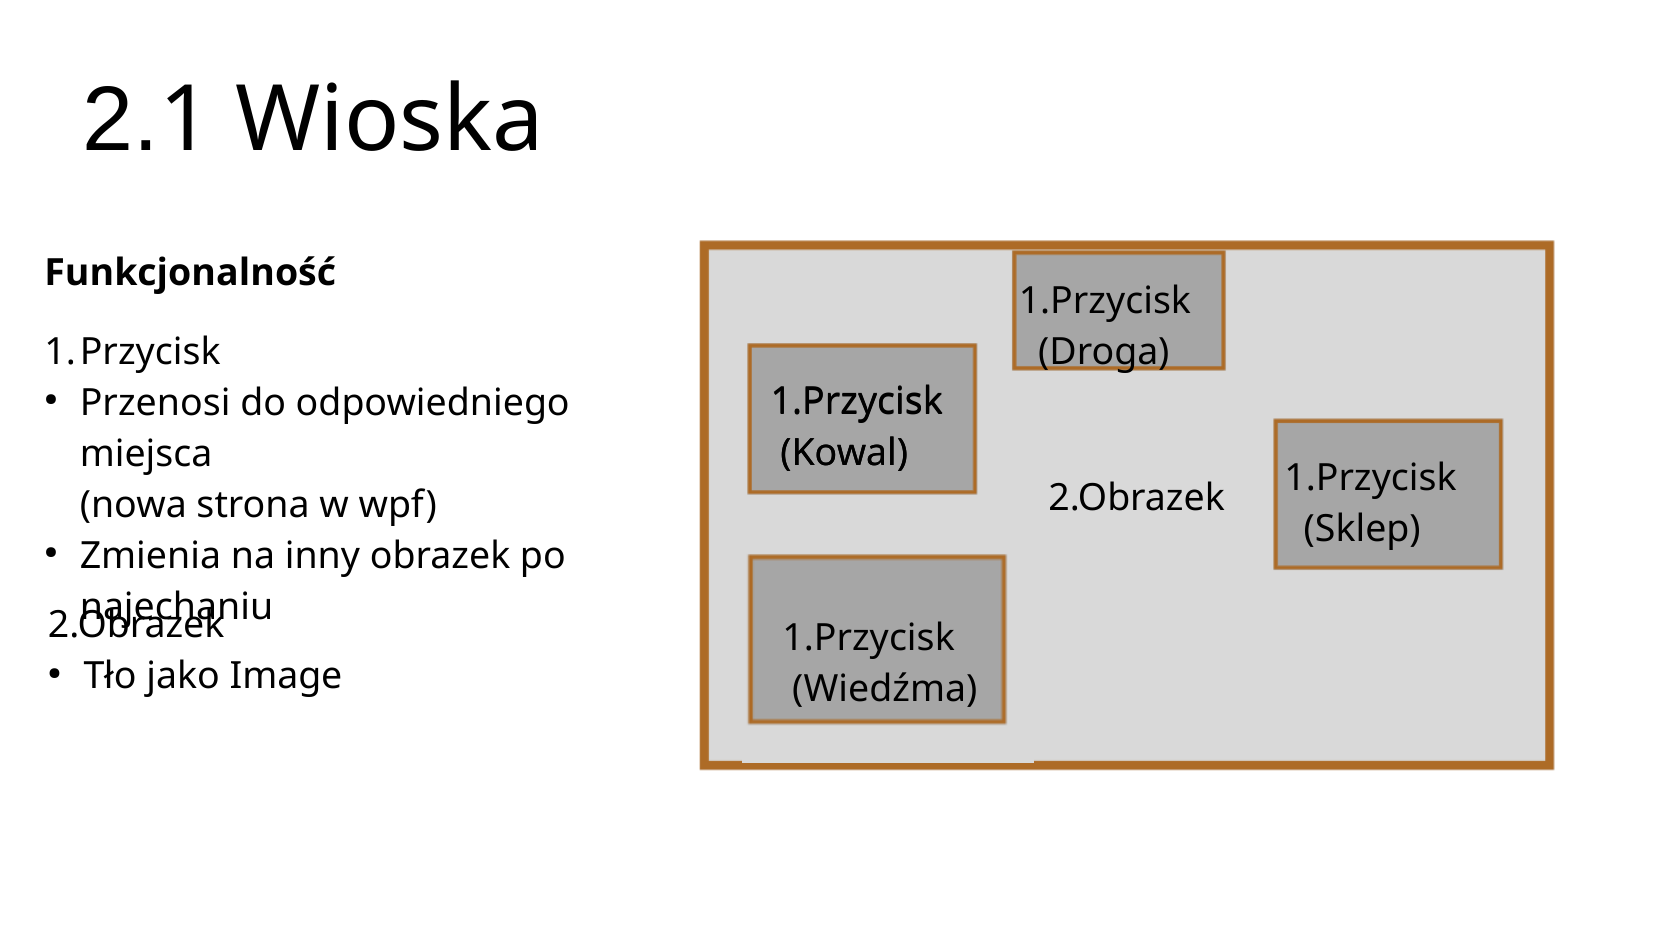

# 2.1 Wioska
2.Obrazek
Funkcjonalność
Przycisk
Przenosi do odpowiedniego miejsca
(nowa strona w wpf)
Zmienia na inny obrazek po najechaniu
1.Przycisk
 (Droga)
1.Przycisk
 (Kowal)
1.Przycisk
 (Kowal)
1.Przycisk
 (Sklep)
2.Obrazek
Tło jako Image
1.Przycisk
 (Wiedźma)